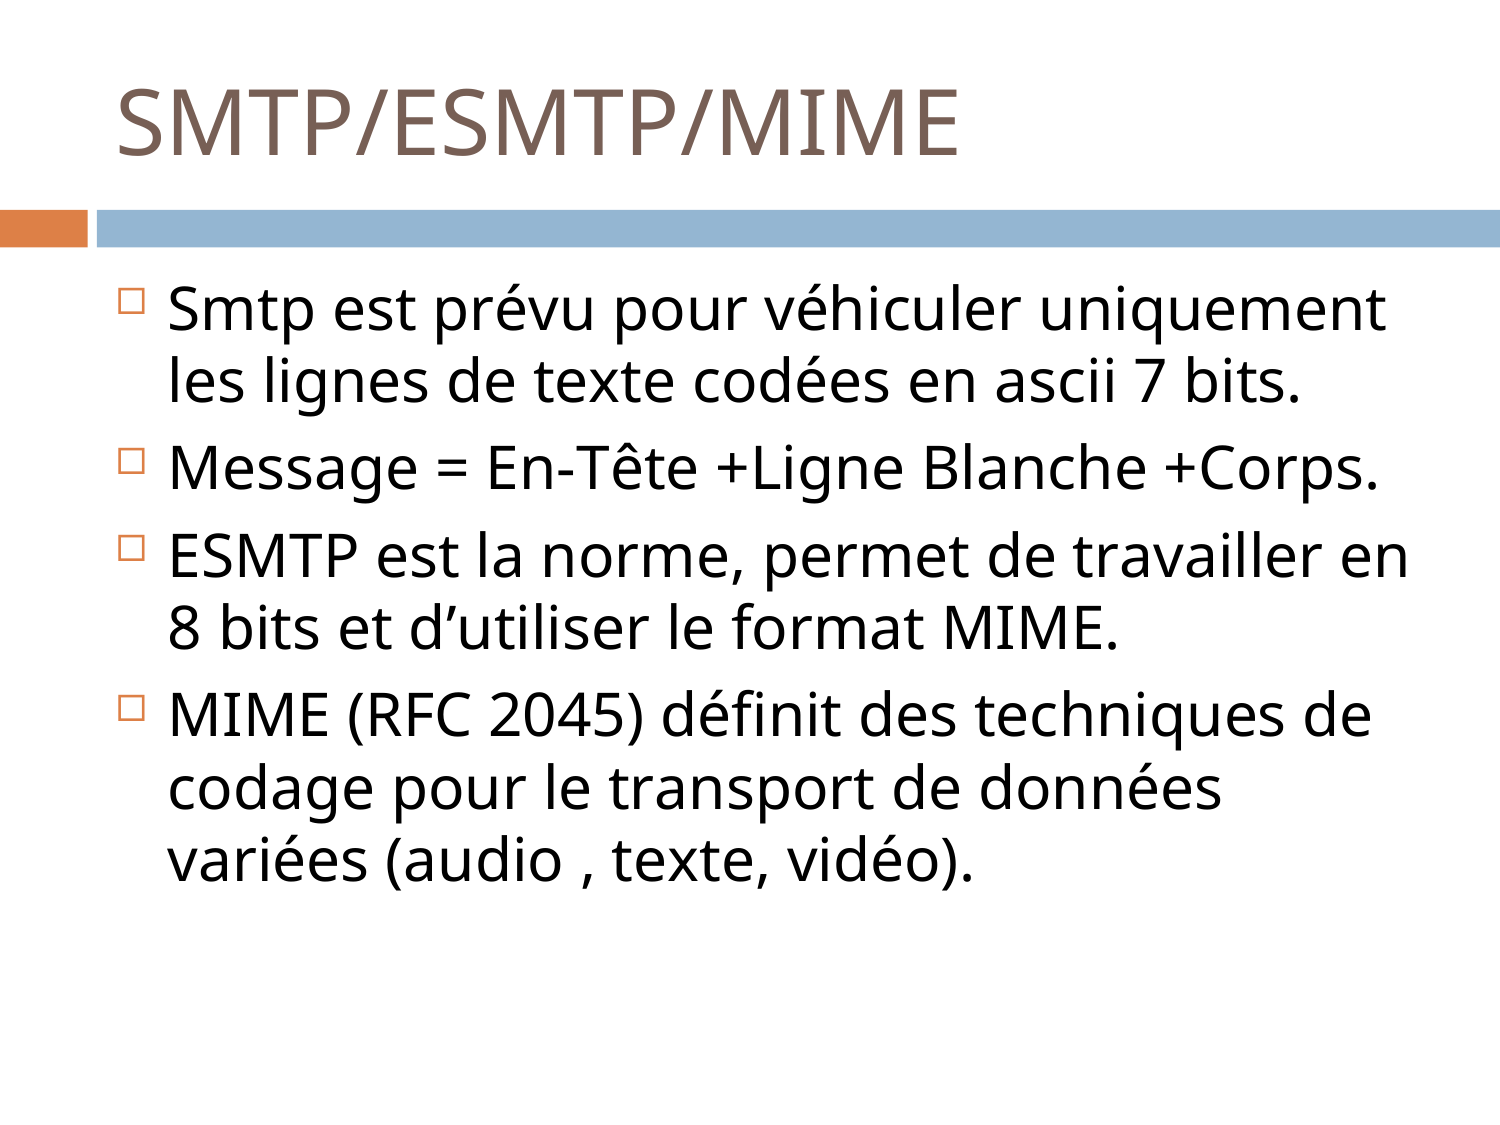

# SMTP/ESMTP/MIME
Smtp est prévu pour véhiculer uniquement les lignes de texte codées en ascii 7 bits.
Message = En-Tête +Ligne Blanche +Corps.
ESMTP est la norme, permet de travailler en 8 bits et d’utiliser le format MIME.
MIME (RFC 2045) définit des techniques de codage pour le transport de données variées (audio , texte, vidéo).